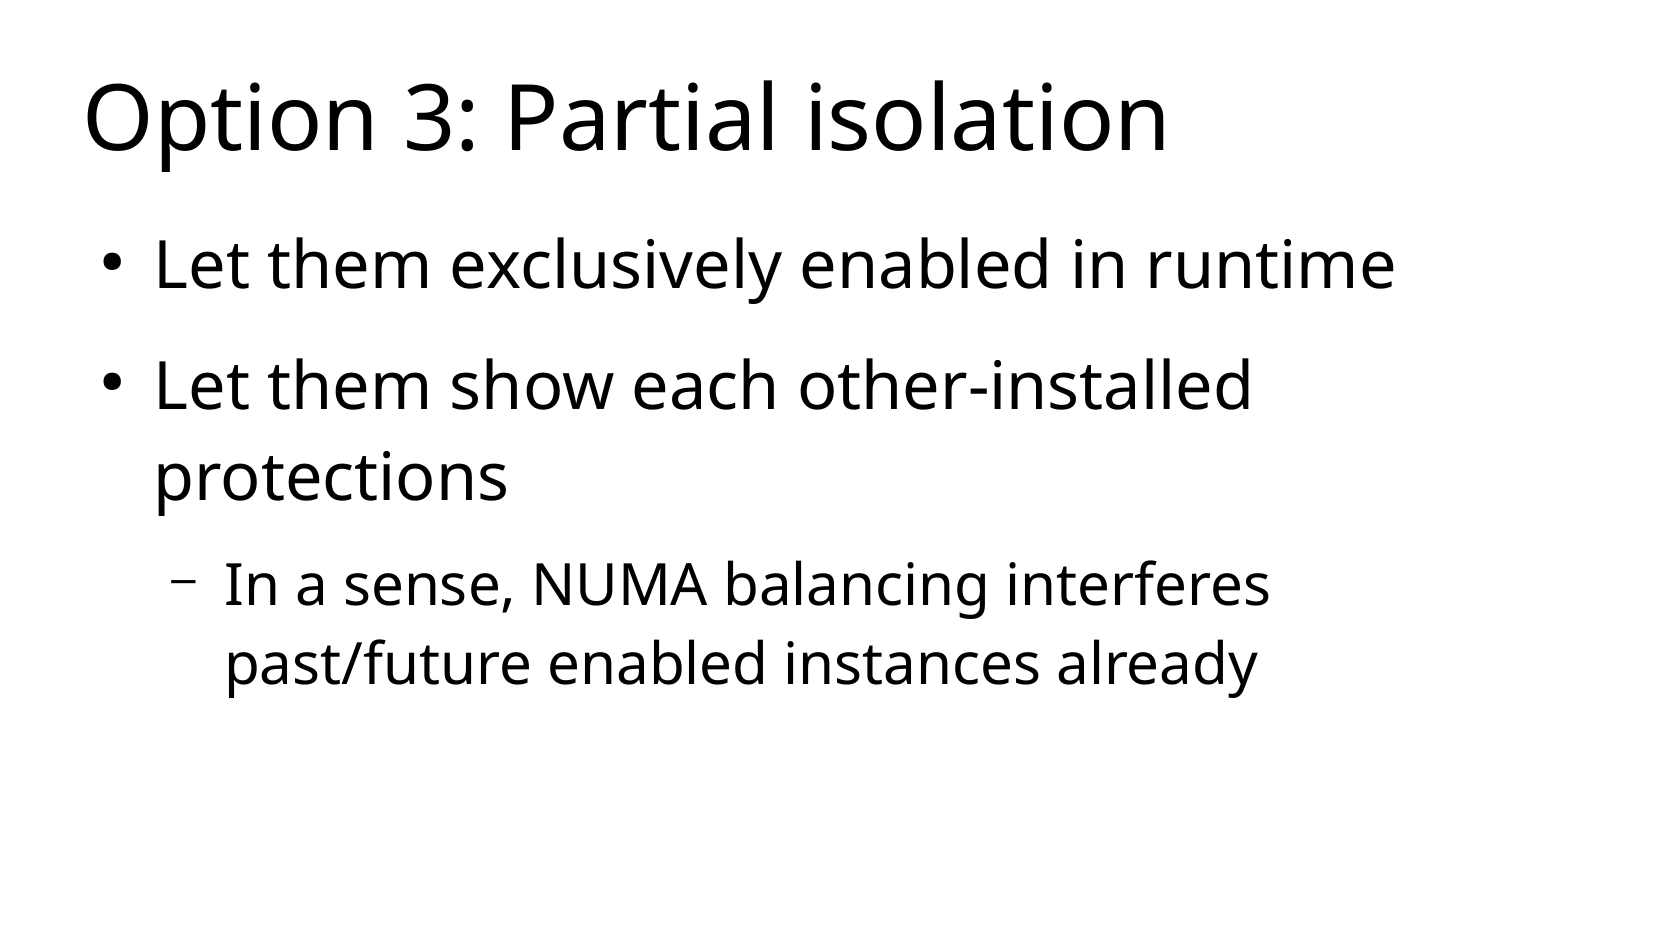

# Option 3: Partial isolation
Let them exclusively enabled in runtime
Let them show each other-installed protections
In a sense, NUMA balancing interferes past/future enabled instances already